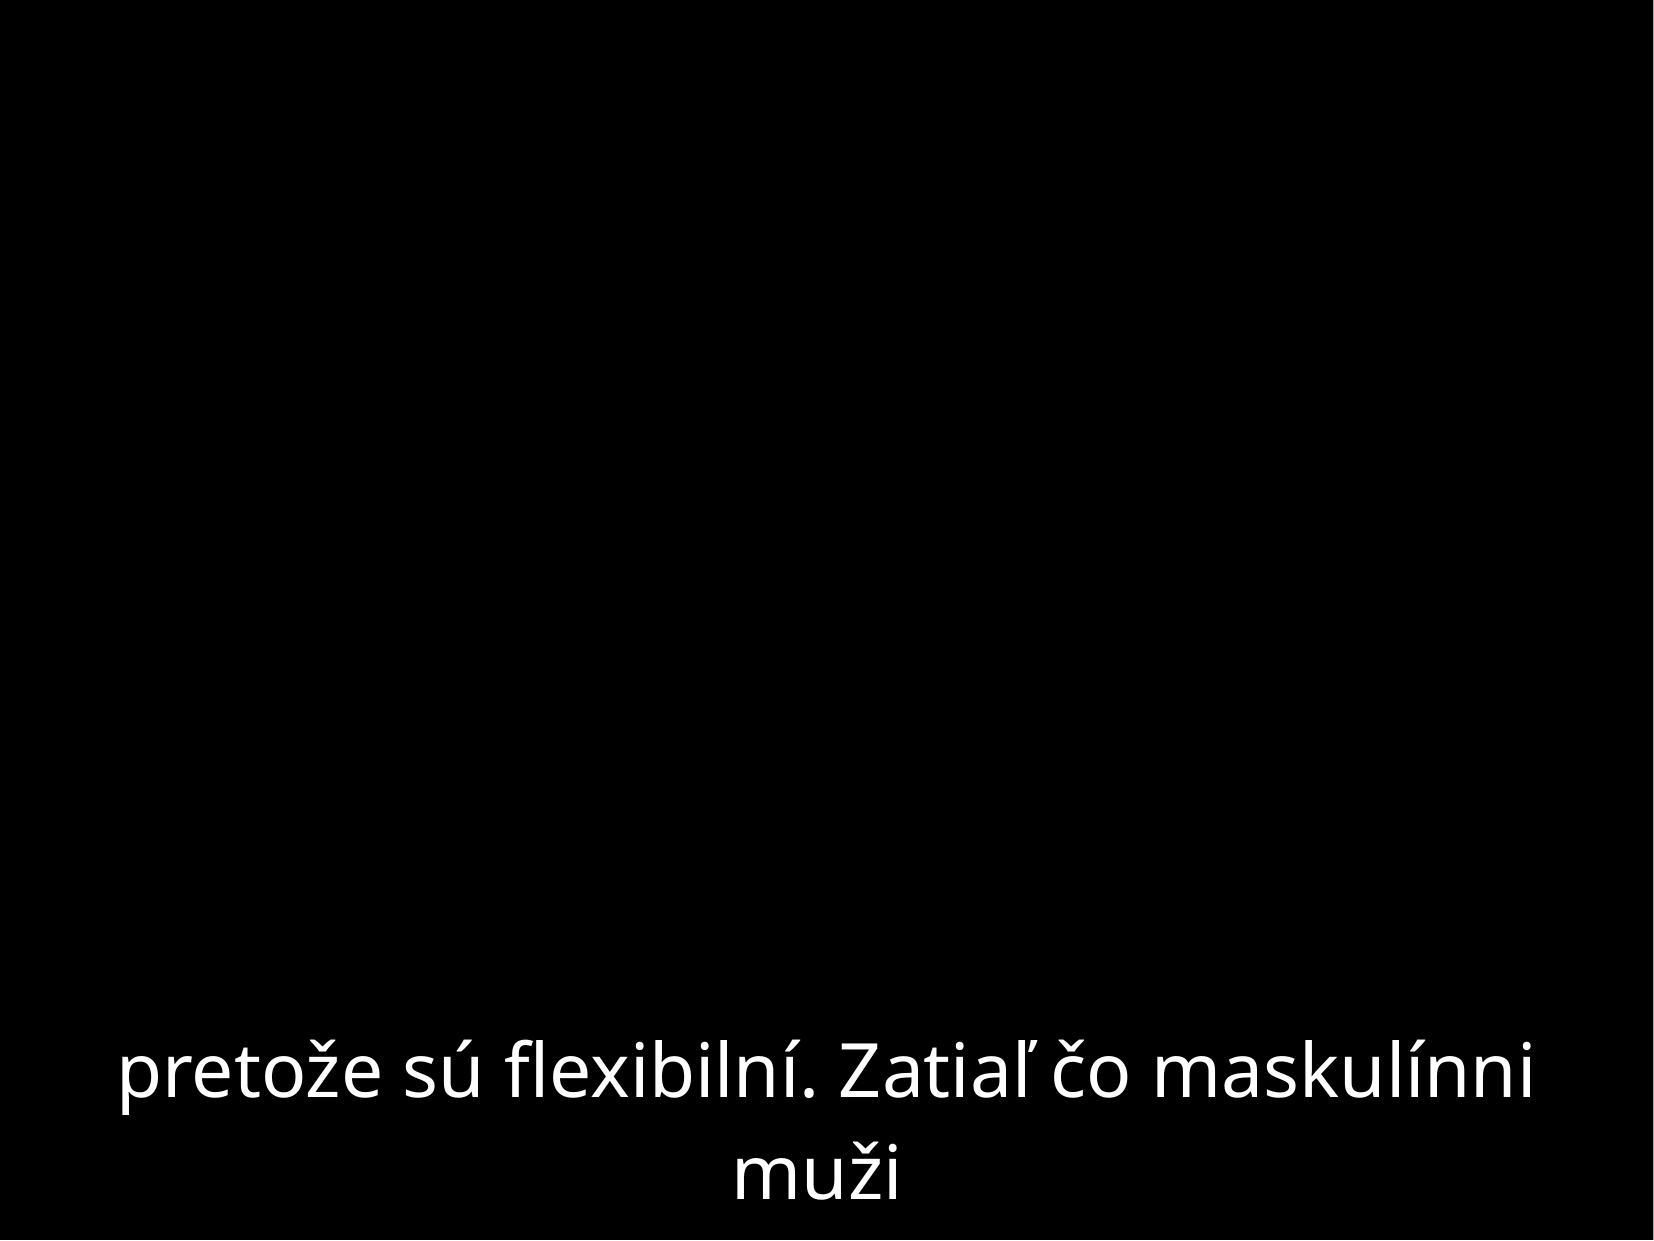

# pretože sú flexibilní. Zatiaľ čo maskulínni muži